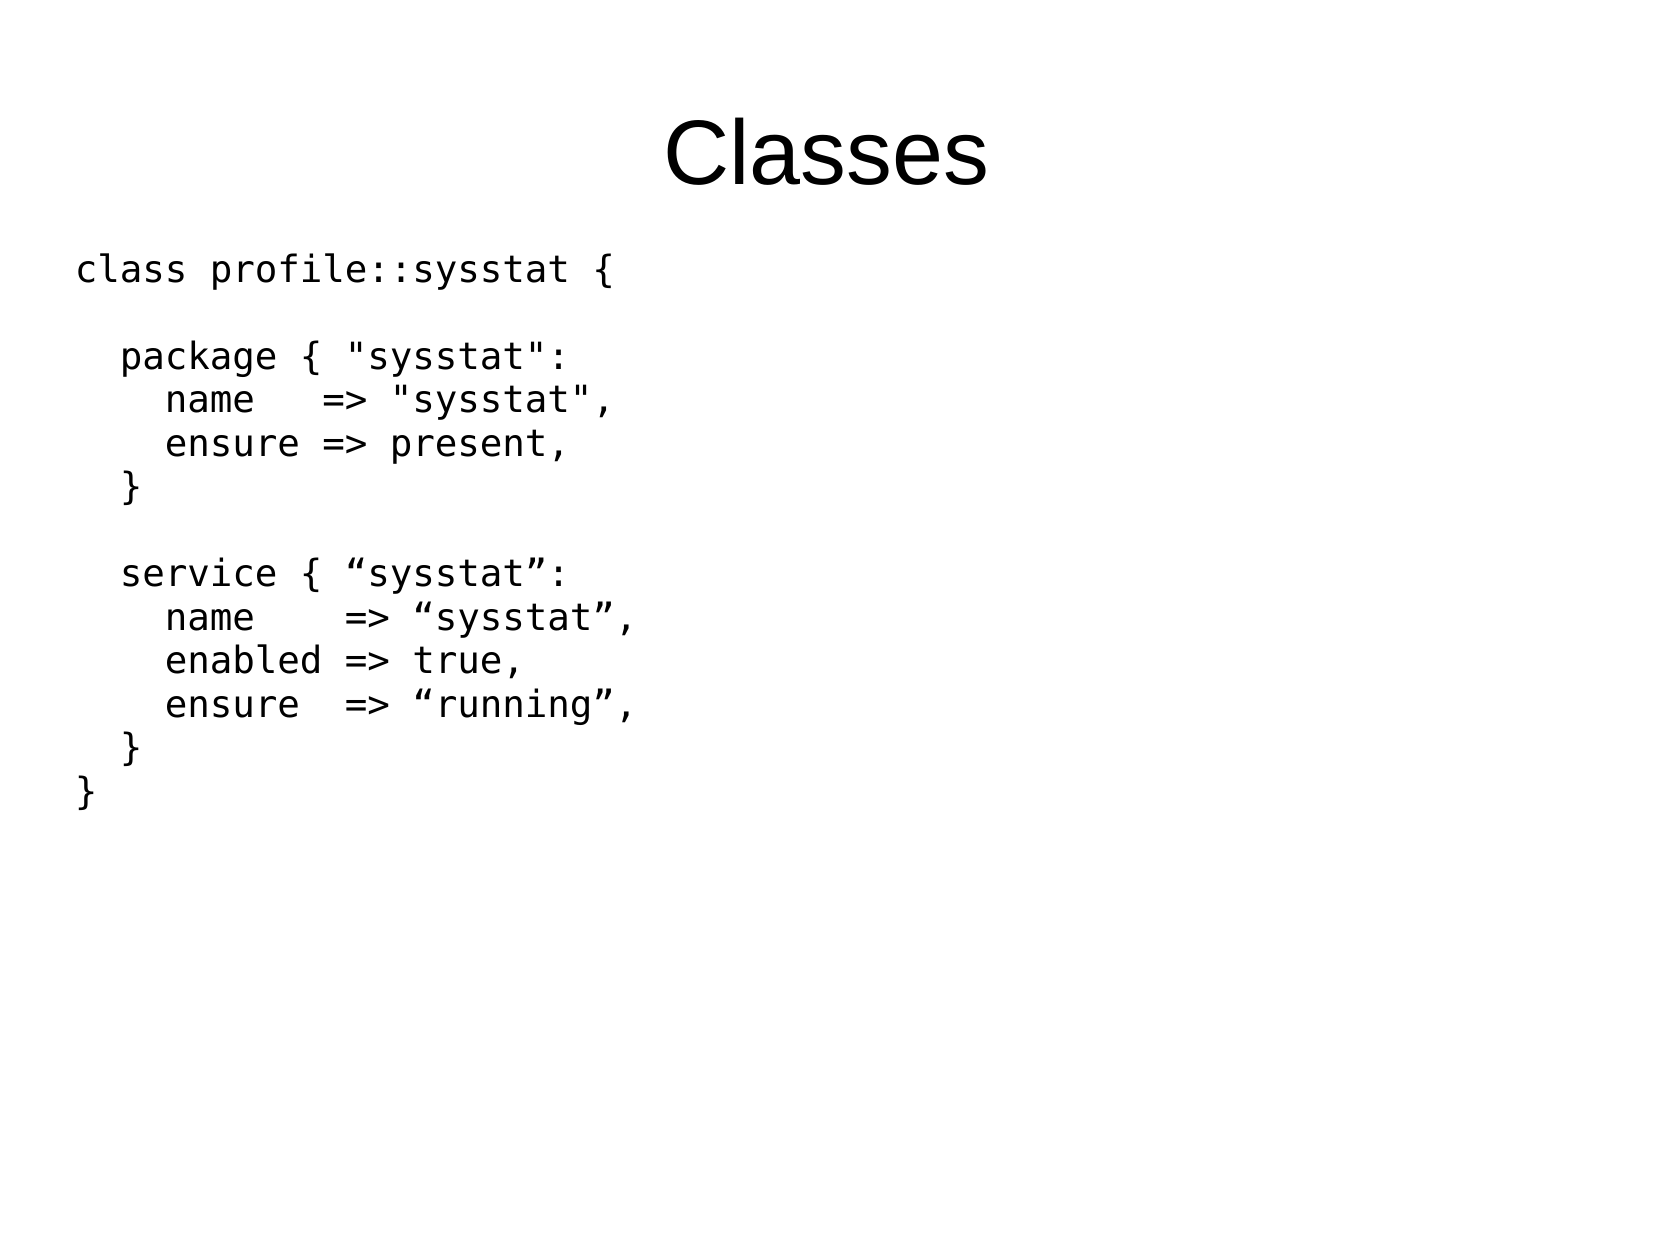

# Classes
class profile::sysstat {
 package { "sysstat":
 name => "sysstat",
 ensure => present,
 }
 service { “sysstat”:
 name => “sysstat”,
 enabled => true,
 ensure => “running”,
 }
}